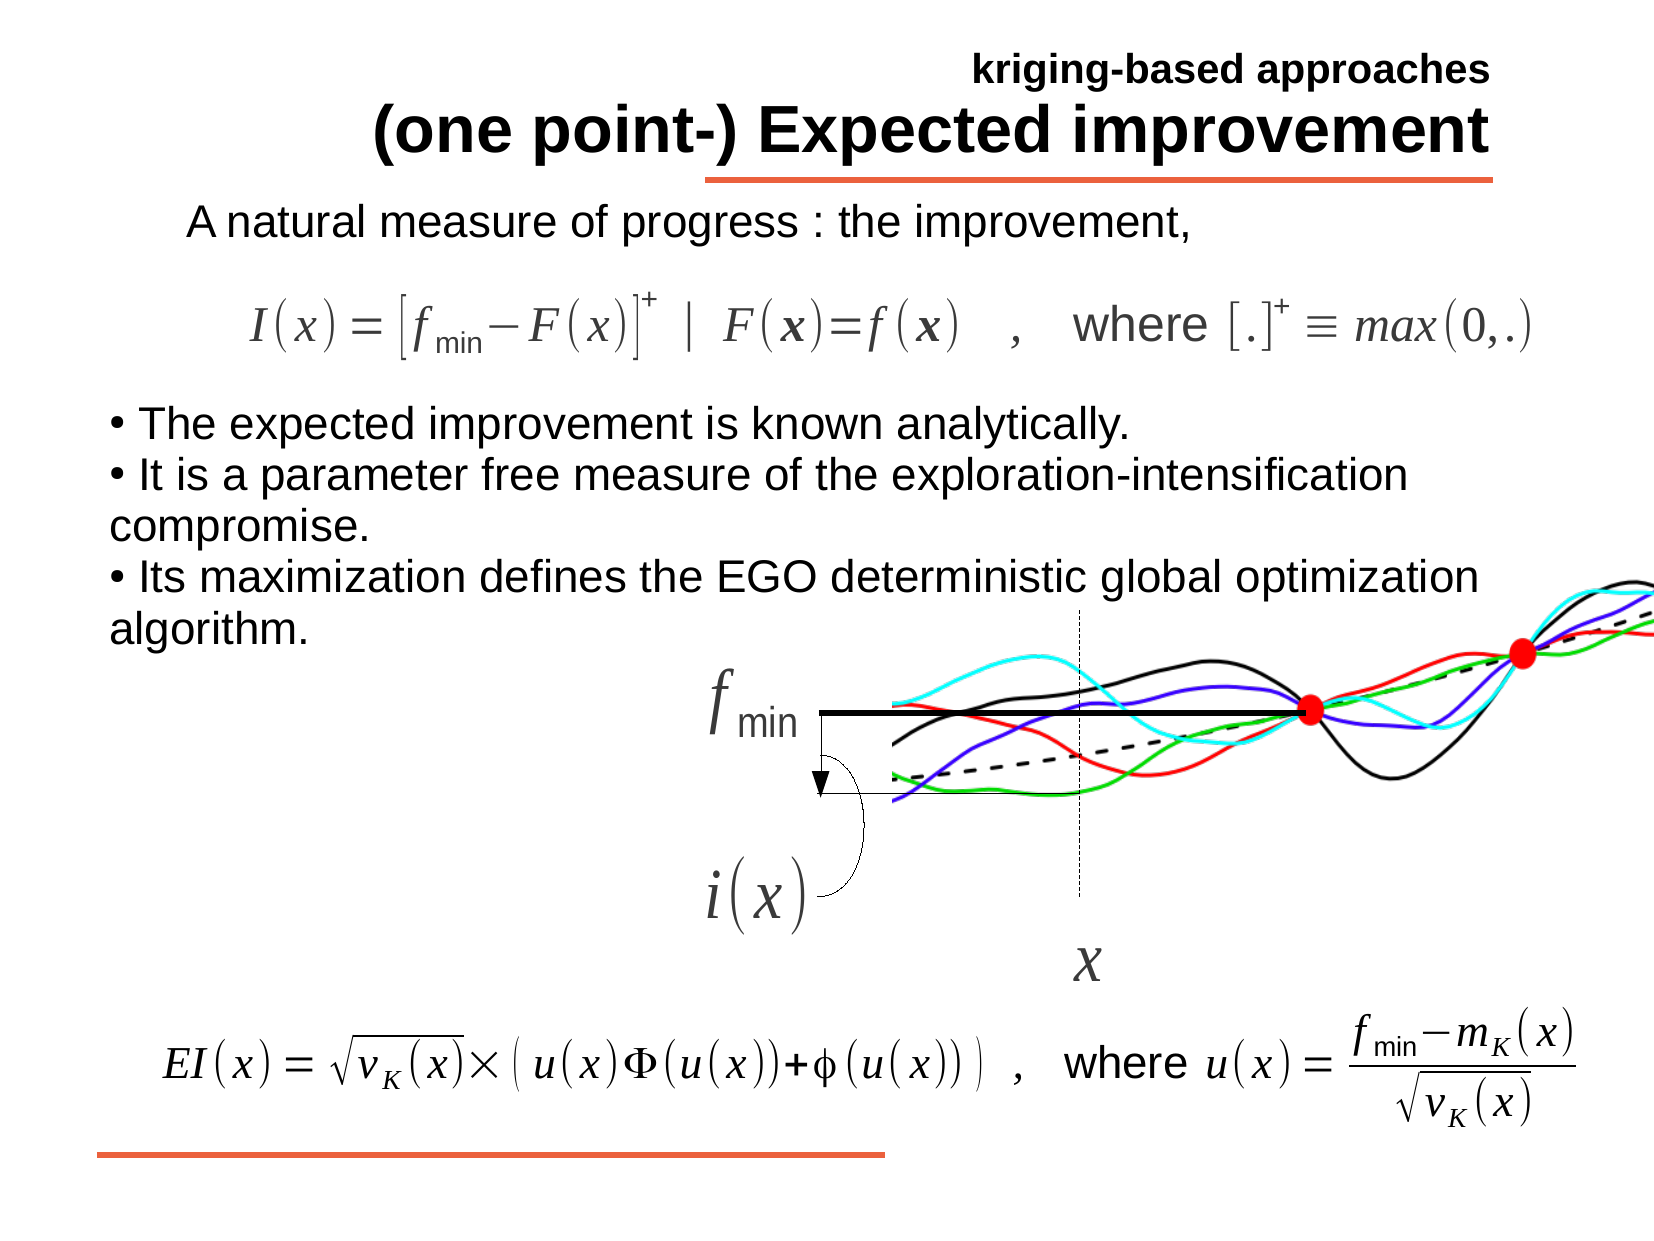

kriging-based approaches
(one point-) Expected improvement
A natural measure of progress : the improvement,
 The expected improvement is known analytically.
 It is a parameter free measure of the exploration-intensification compromise.
 Its maximization defines the EGO deterministic global optimization algorithm.